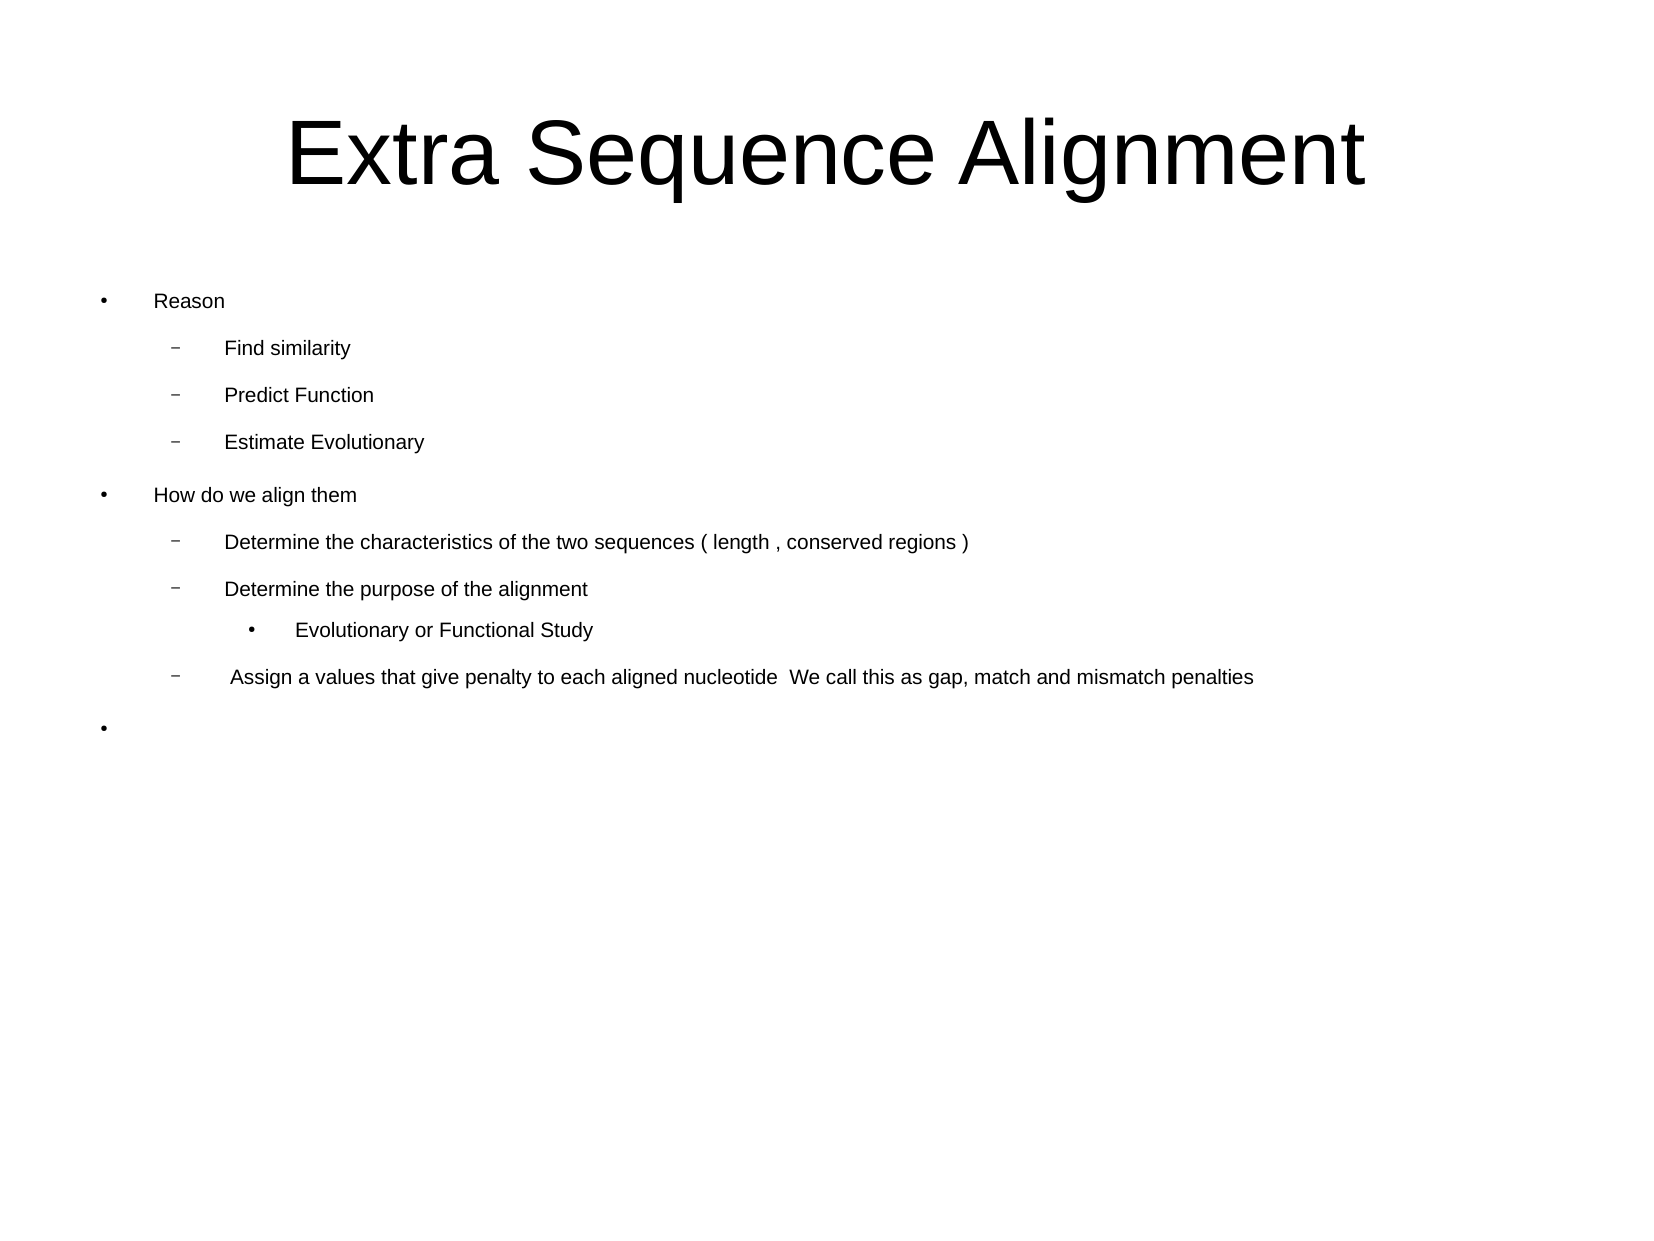

# Extra Sequence Alignment
Reason
Find similarity
Predict Function
Estimate Evolutionary
How do we align them
Determine the characteristics of the two sequences ( length , conserved regions )
Determine the purpose of the alignment
Evolutionary or Functional Study
 Assign a values that give penalty to each aligned nucleotide We call this as gap, match and mismatch penalties